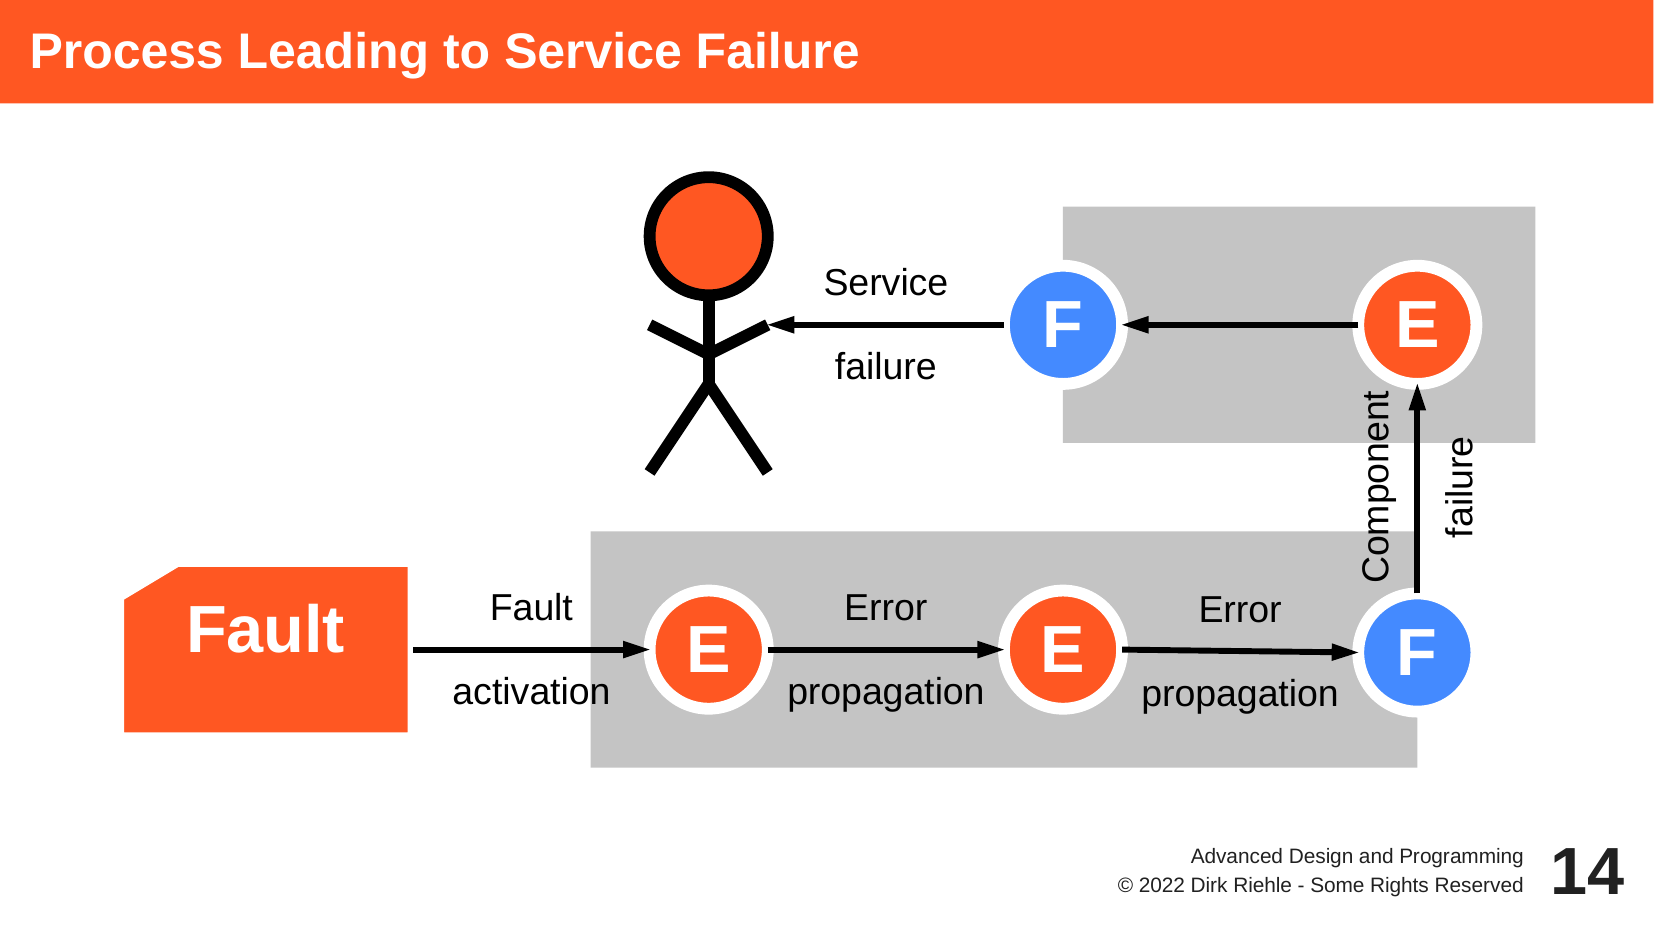

# Process Leading to Service Failure
F
E
Component
failure
Fault
E
E
F
Advanced Design and Programming
14
© 2022 Dirk Riehle - Some Rights Reserved